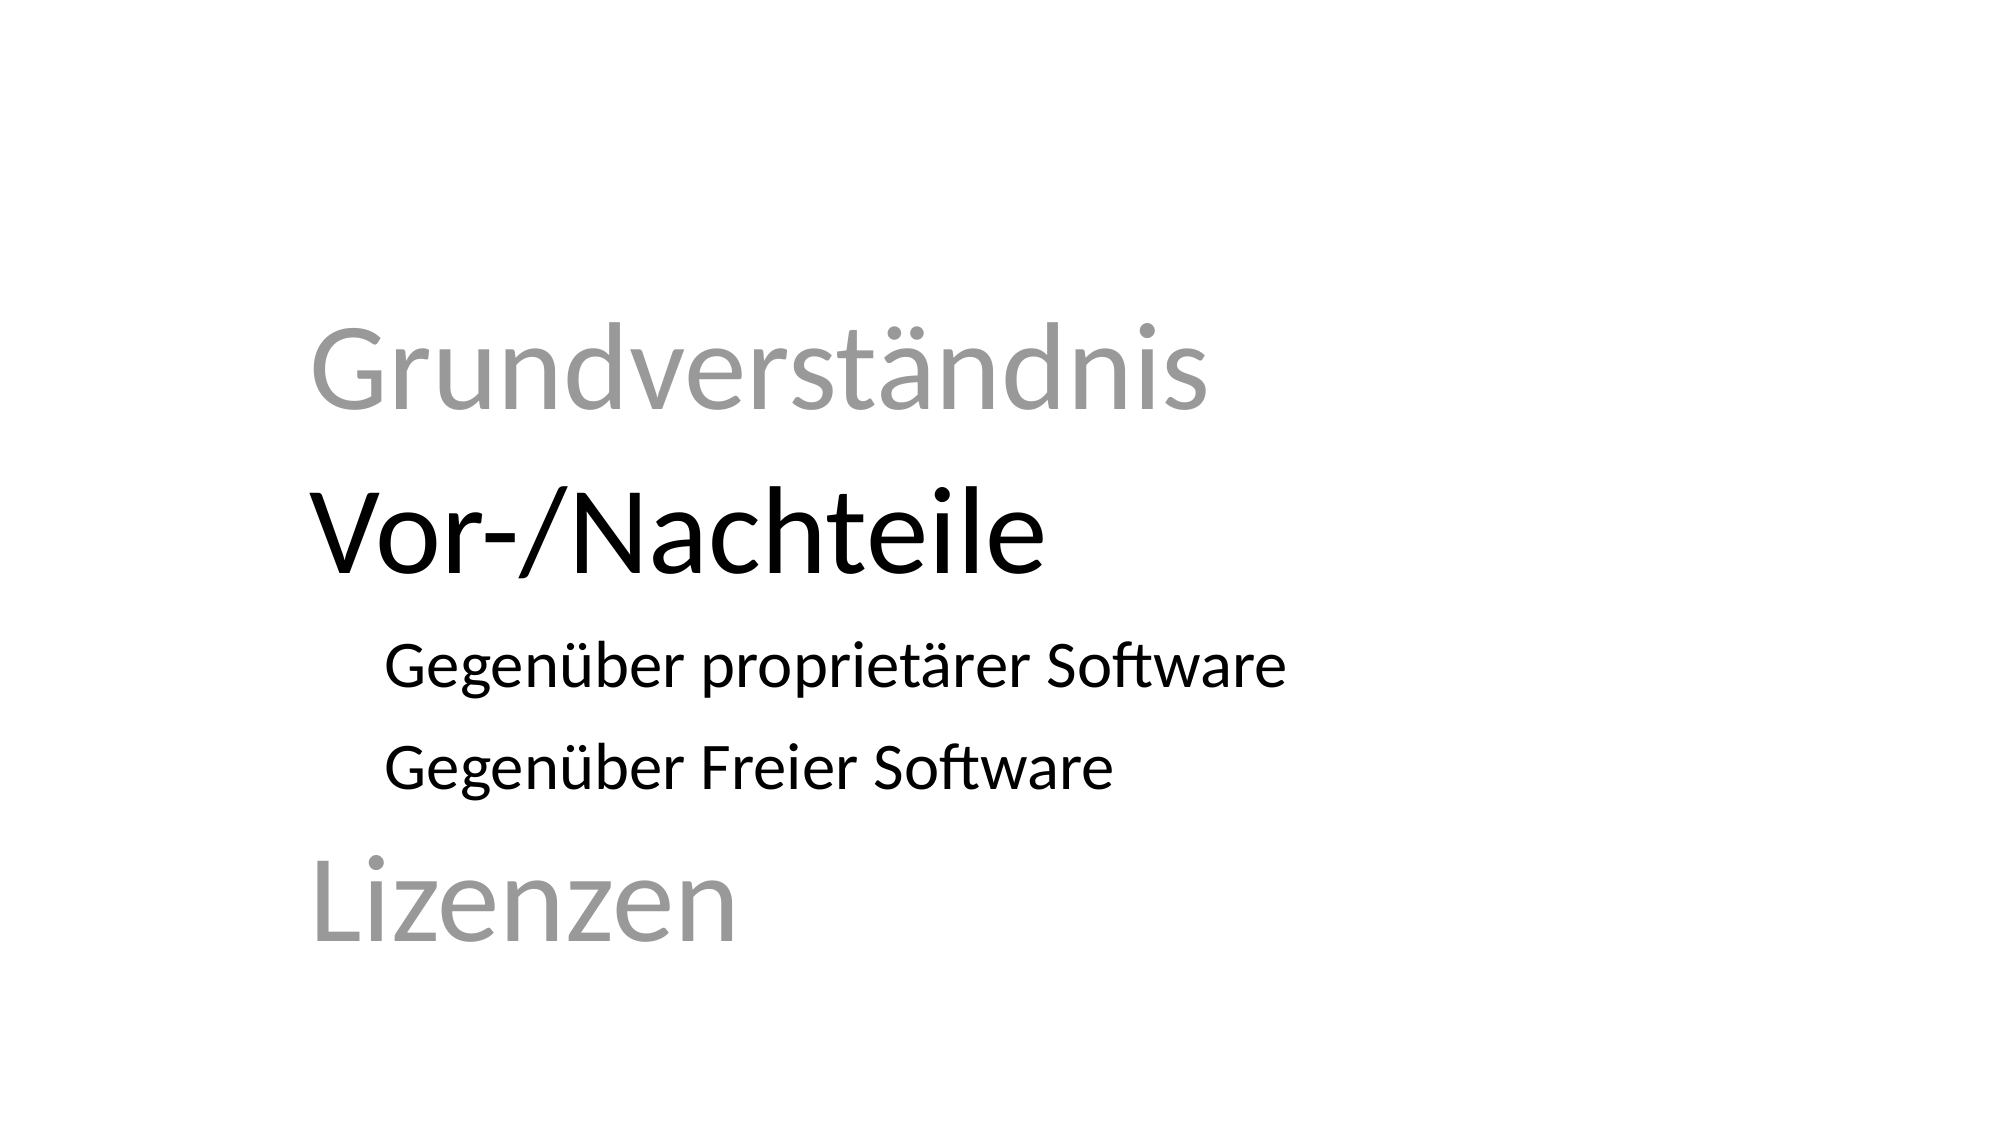

# Grundverständnis
Vor-/Nachteile
 Gegenüber proprietärer Software
 Gegenüber Freier Software
Lizenzen